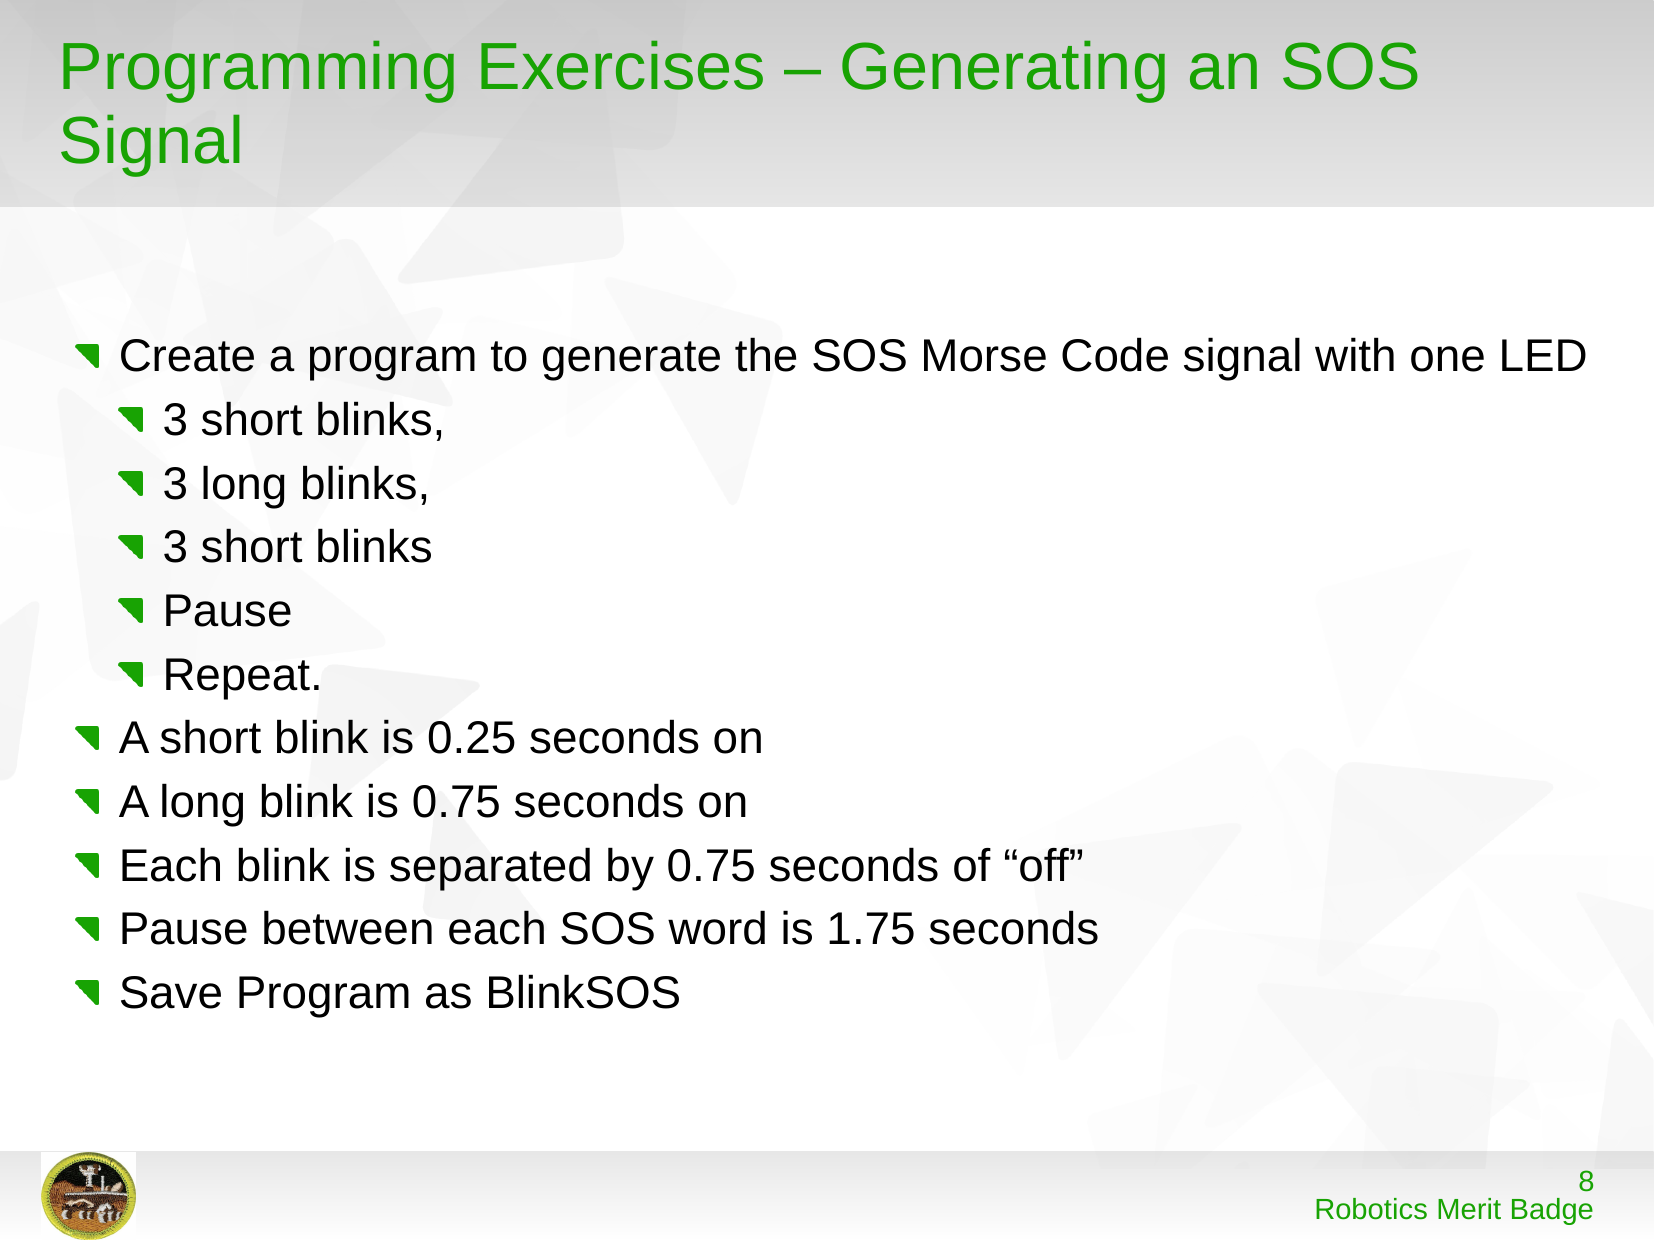

# Programming Exercises – Generating an SOS Signal
Create a program to generate the SOS Morse Code signal with one LED
3 short blinks,
3 long blinks,
3 short blinks
Pause
Repeat.
A short blink is 0.25 seconds on
A long blink is 0.75 seconds on
Each blink is separated by 0.75 seconds of “off”
Pause between each SOS word is 1.75 seconds
Save Program as BlinkSOS
8
Robotics Merit Badge